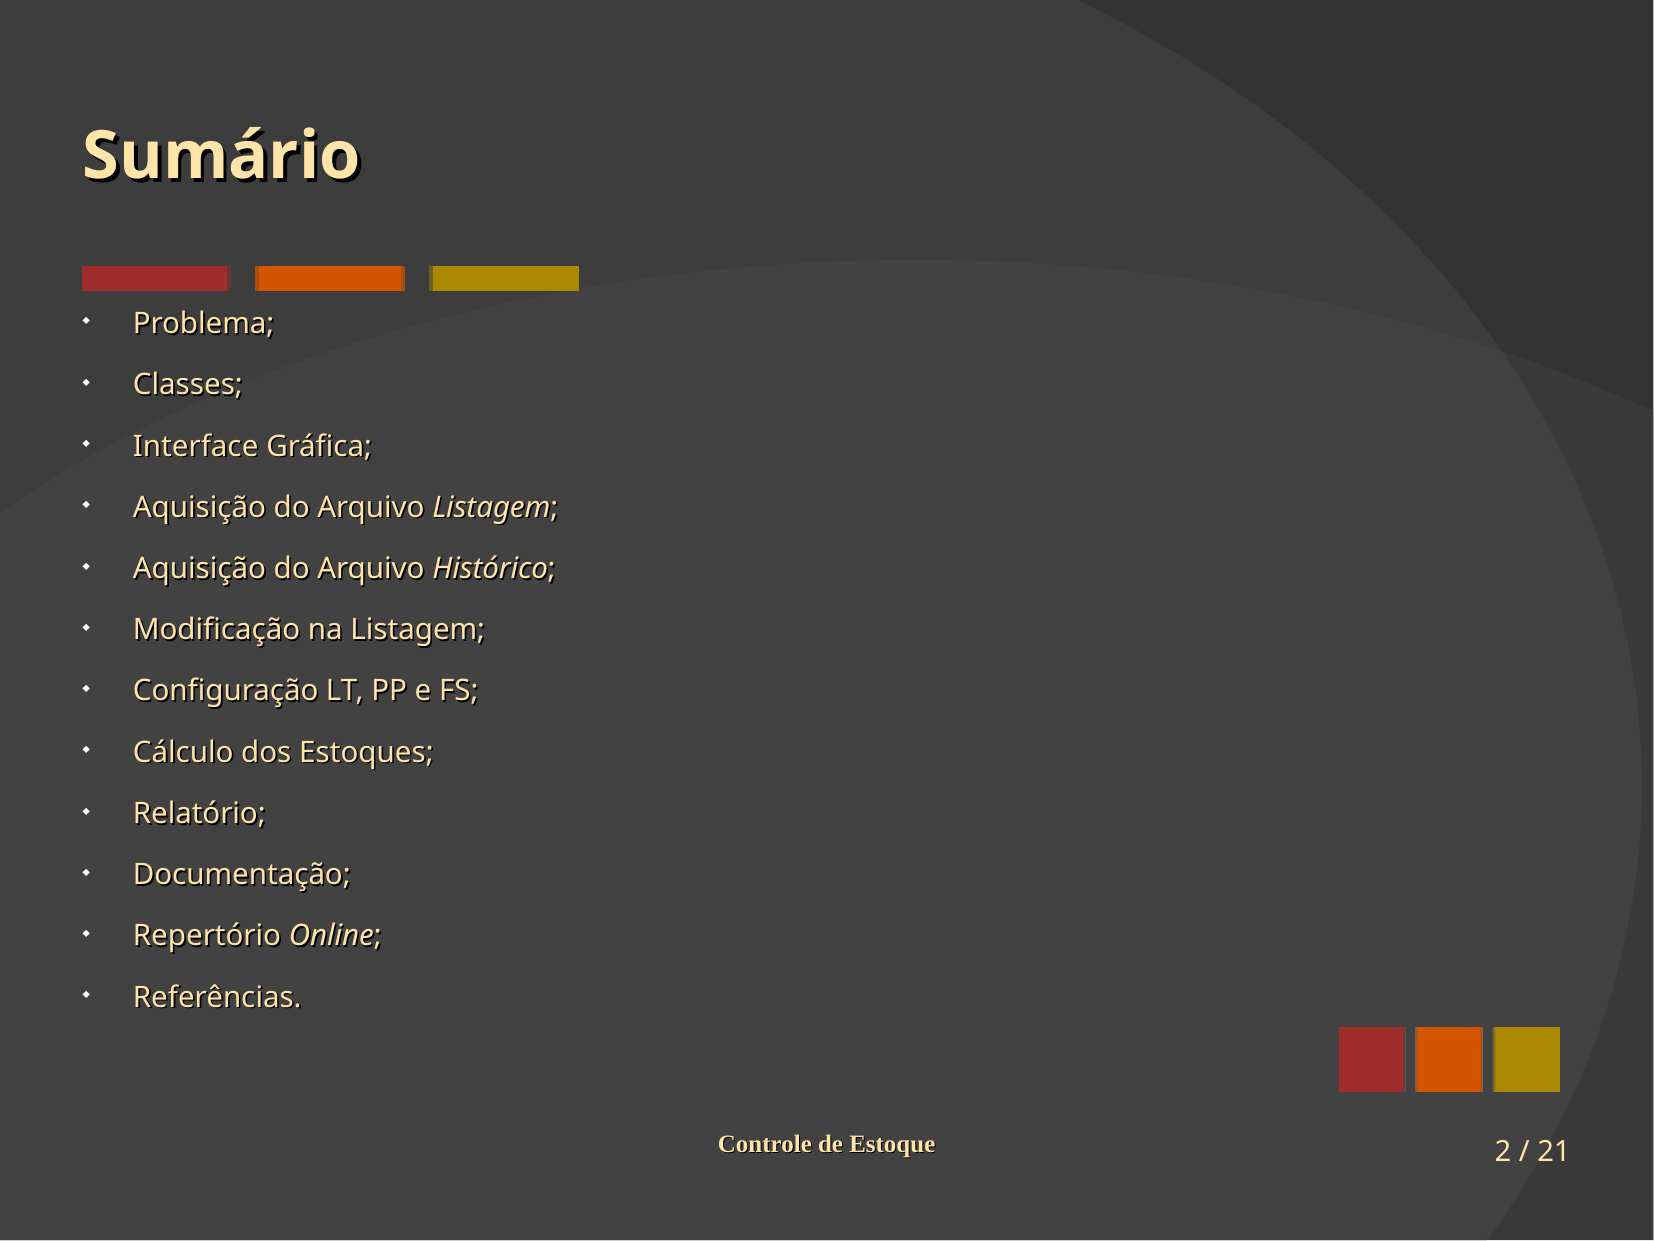

# Sumário
Problema;
Classes;
Interface Gráfica;
Aquisição do Arquivo Listagem;
Aquisição do Arquivo Histórico;
Modificação na Listagem;
Configuração LT, PP e FS;
Cálculo dos Estoques;
Relatório;
Documentação;
Repertório Online;
Referências.
2